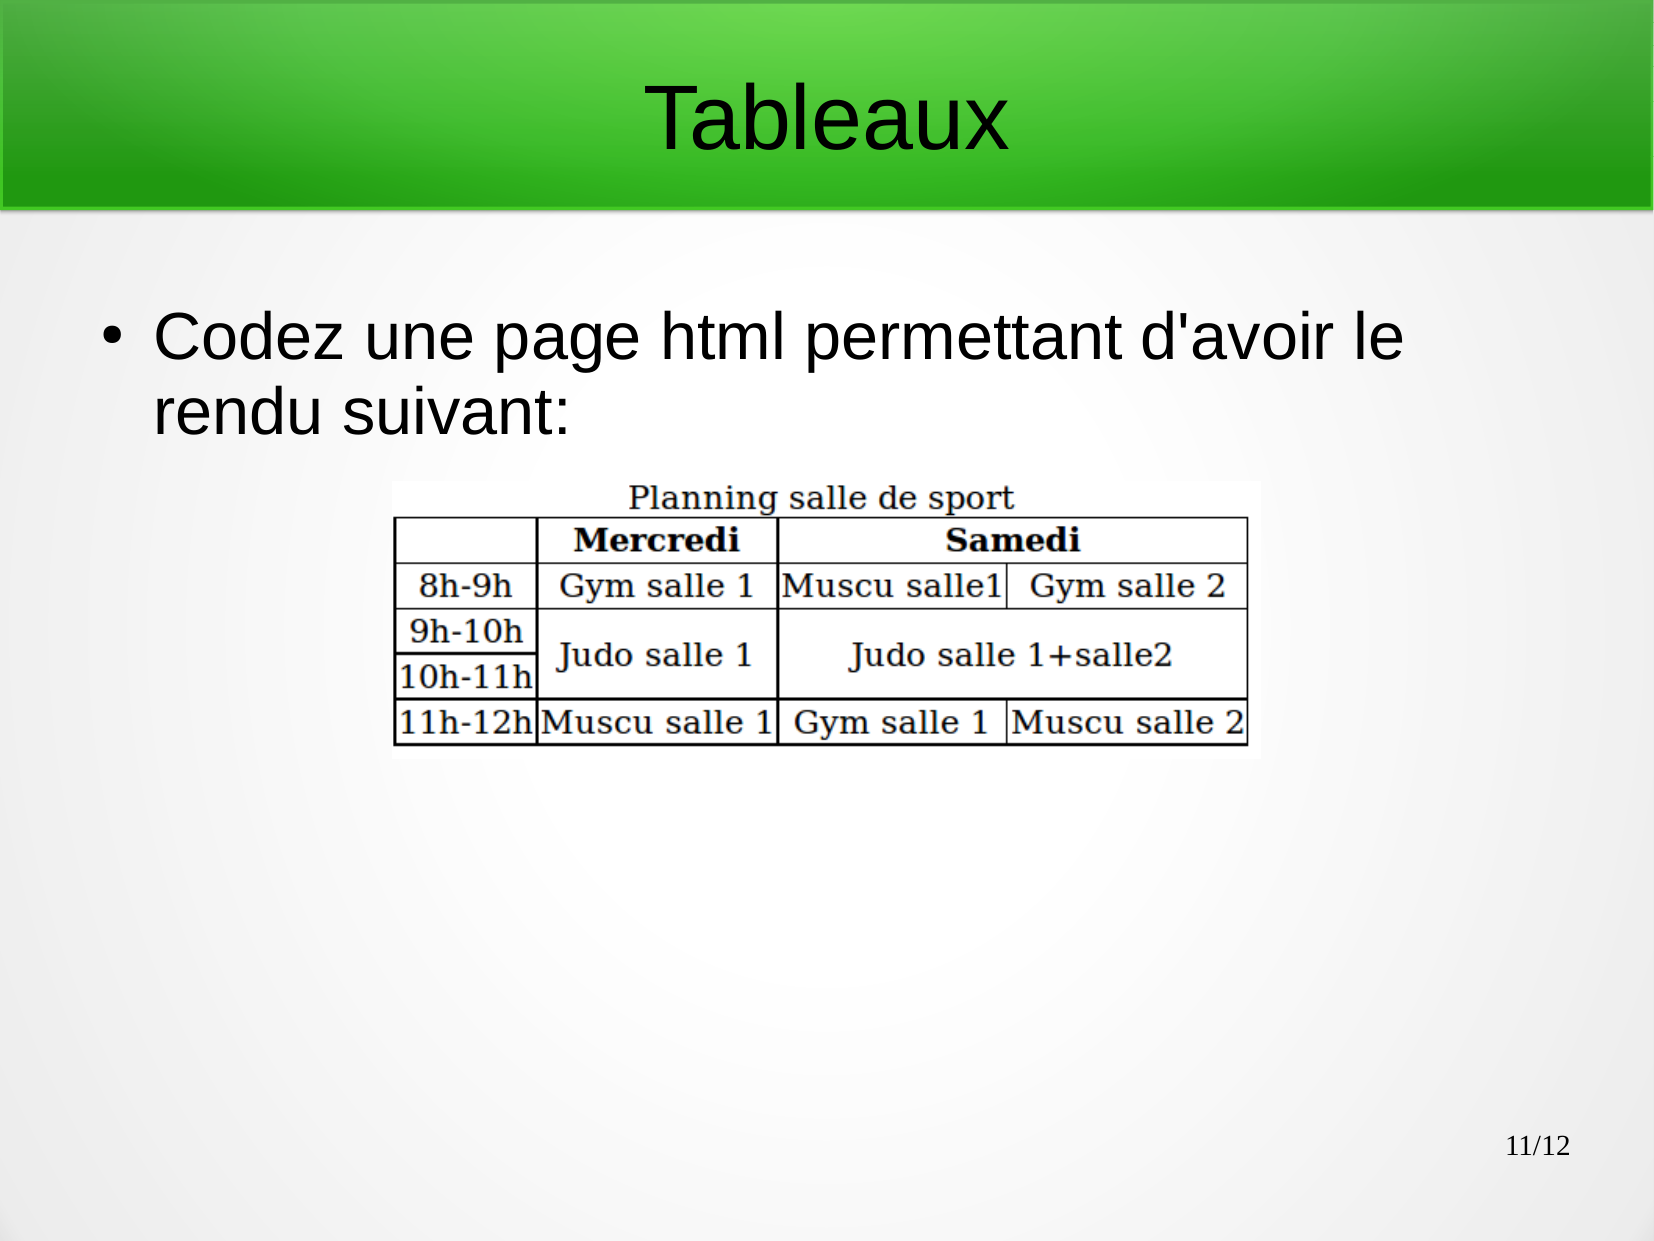

# Tableaux
Codez une page html permettant d'avoir le rendu suivant:
11